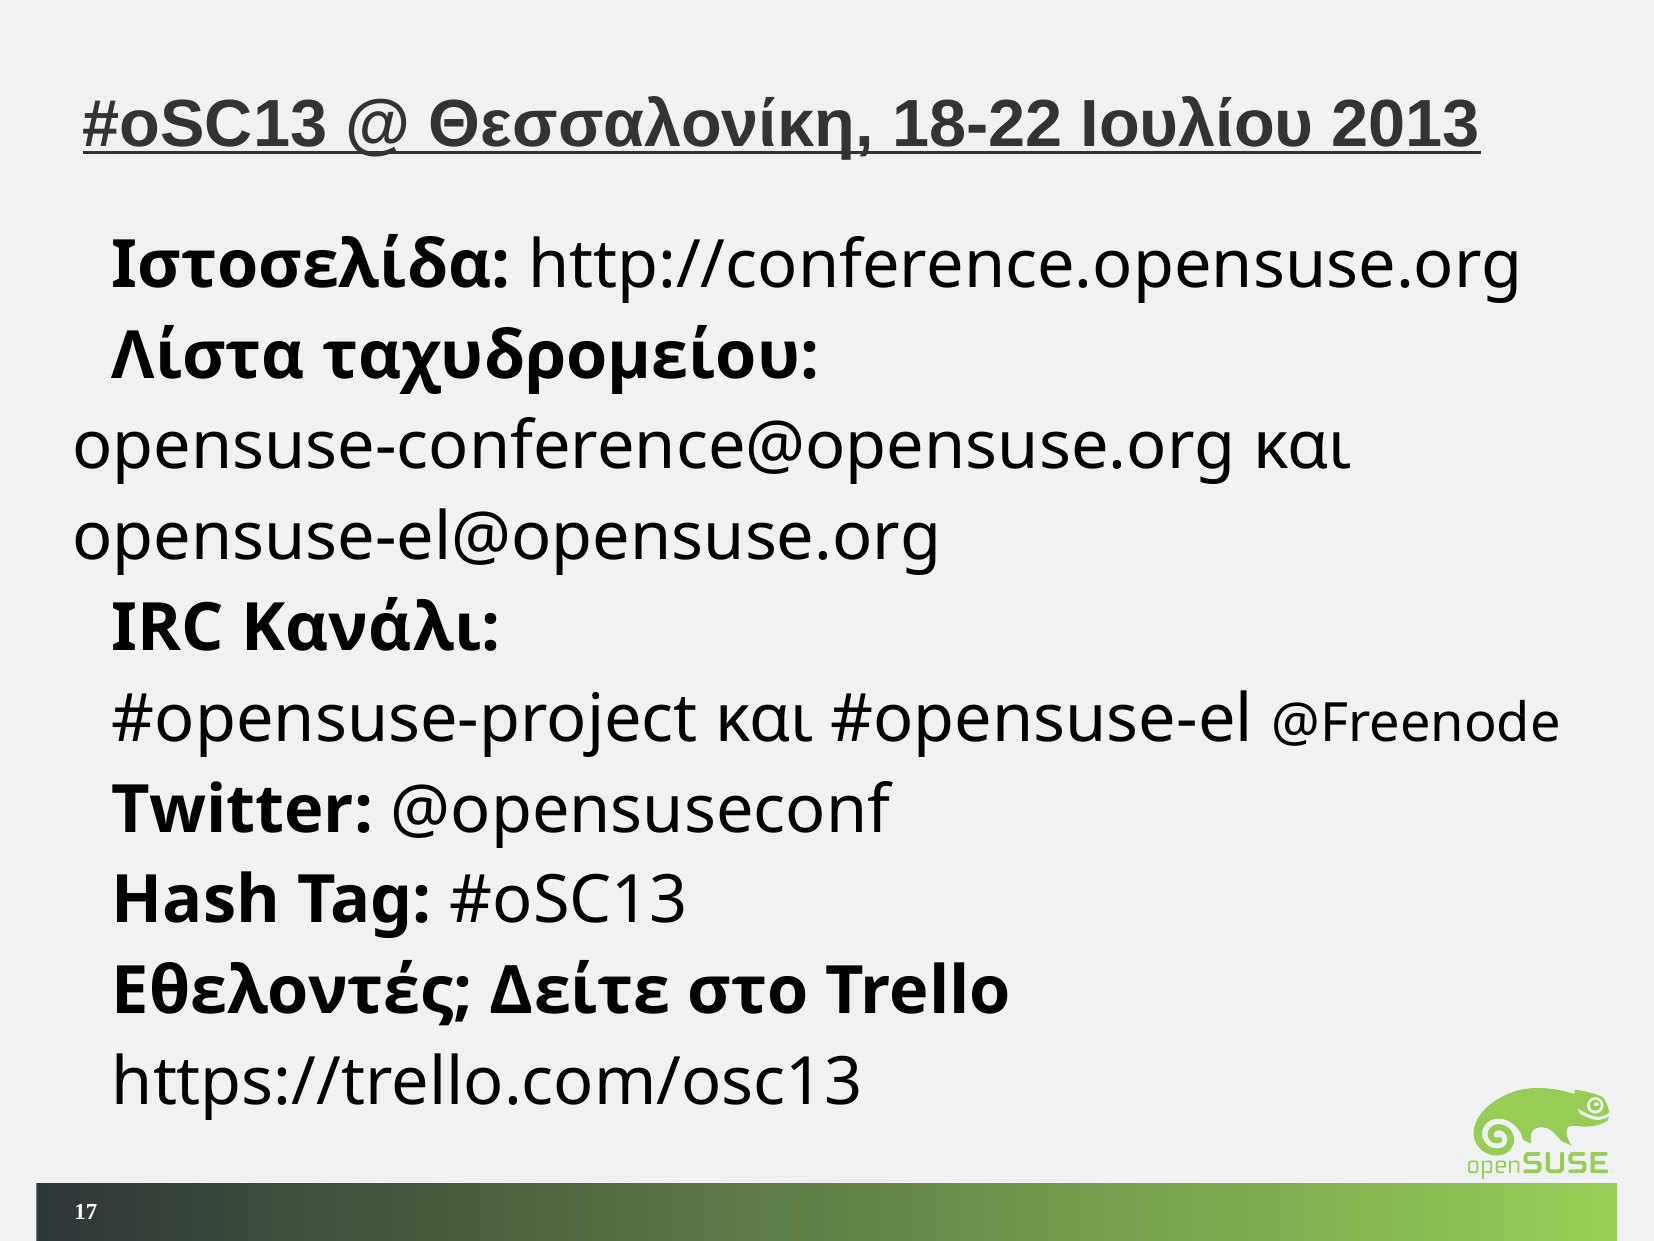

# #oSC13 @ Θεσσαλονίκη, 18-22 Ιουλίου 2013
Ιστοσελίδα: http://conference.opensuse.org
Λίστα ταχυδρομείου: opensuse-conference@opensuse.org και opensuse-el@opensuse.org
IRC Κανάλι:
#opensuse-project και #opensuse-el @Freenode
Twitter: @opensuseconf
Hash Tag: #oSC13
Εθελοντές; Δείτε στο Trello
https://trello.com/osc13
17